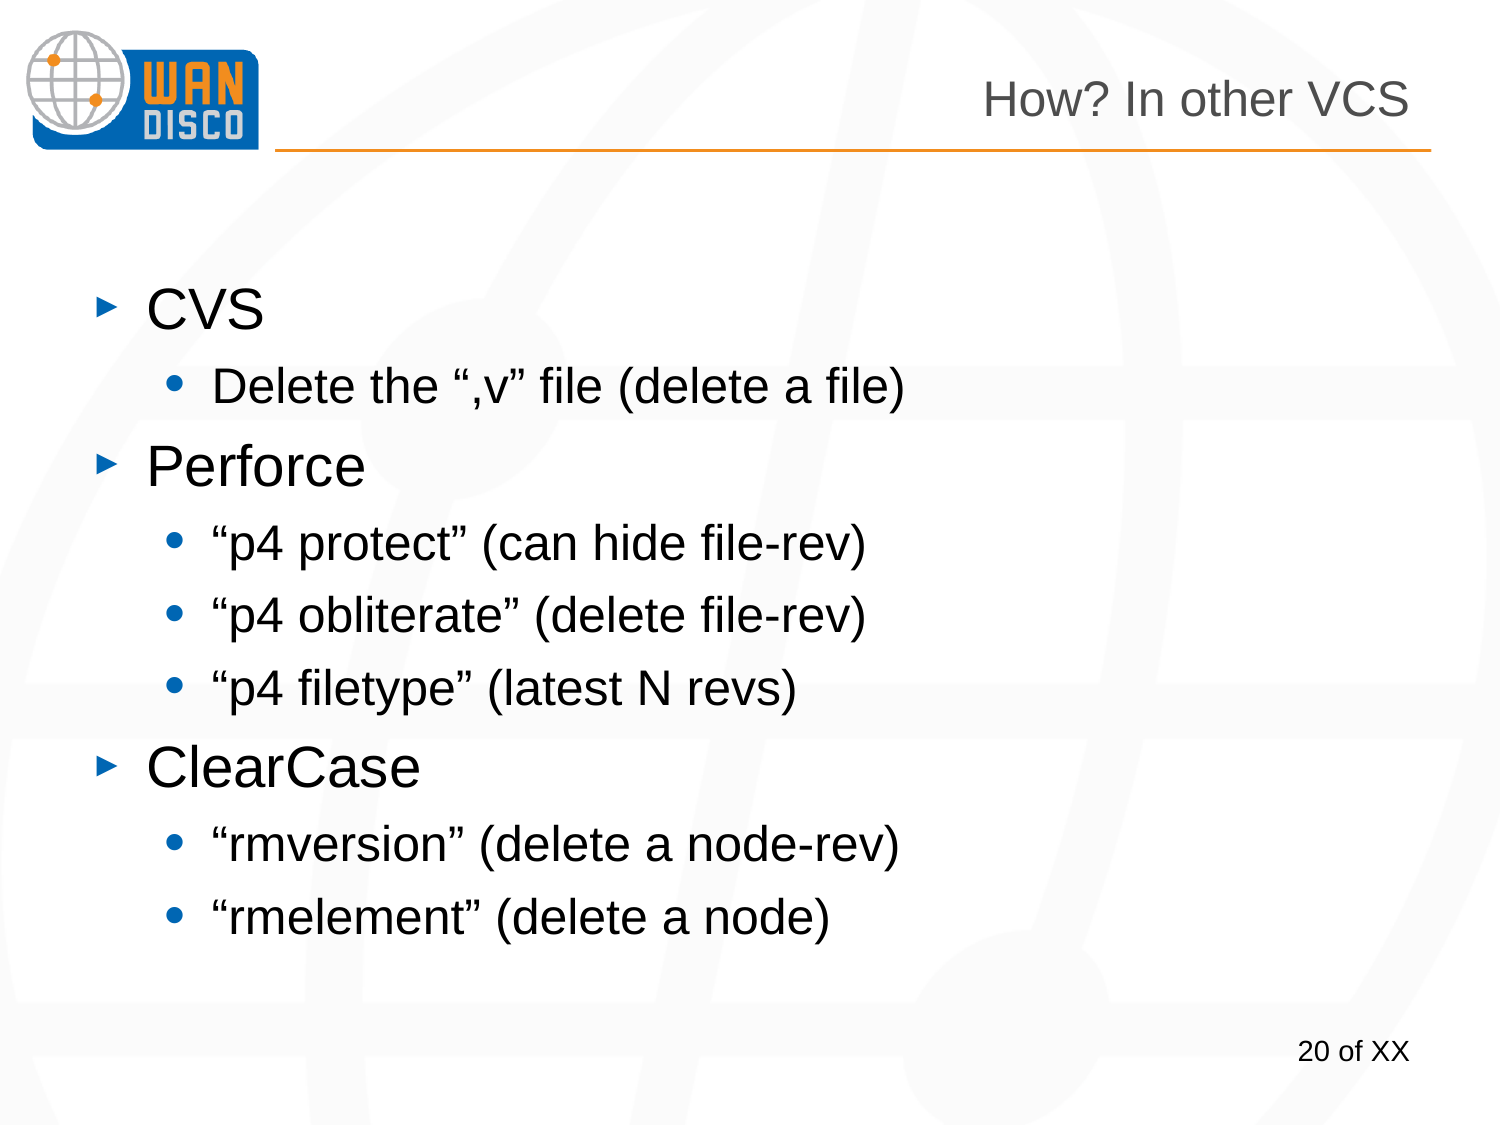

# How? In other VCS
CVS
Delete the “,v” file (delete a file)
Perforce
“p4 protect” (can hide file-rev)
“p4 obliterate” (delete file-rev)
“p4 filetype” (latest N revs)
ClearCase
“rmversion” (delete a node-rev)
“rmelement” (delete a node)
20